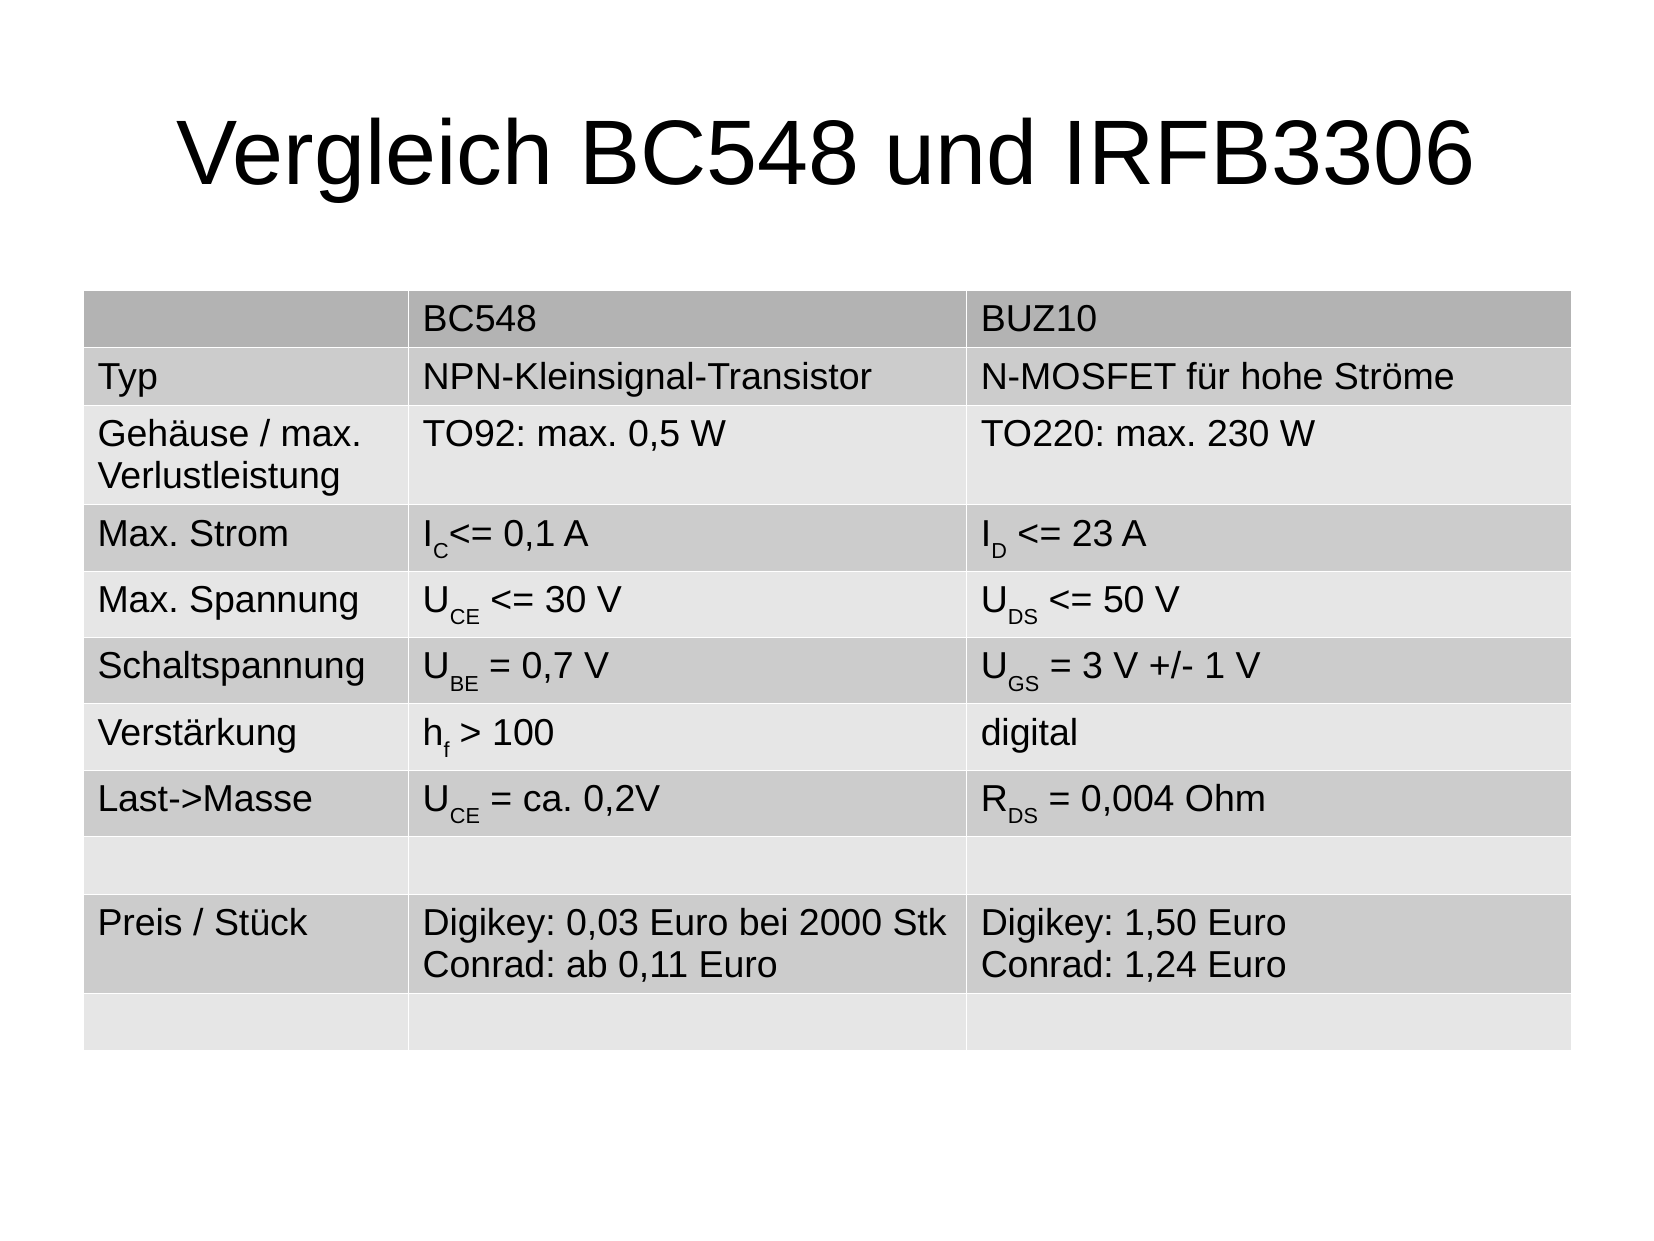

# Vergleich BC548 und IRFB3306
| | BC548 | BUZ10 |
| --- | --- | --- |
| Typ | NPN-Kleinsignal-Transistor | N-MOSFET für hohe Ströme |
| Gehäuse / max. Verlustleistung | TO92: max. 0,5 W | TO220: max. 230 W |
| Max. Strom | IC<= 0,1 A | ID <= 23 A |
| Max. Spannung | UCE <= 30 V | UDS <= 50 V |
| Schaltspannung | UBE = 0,7 V | UGS = 3 V +/- 1 V |
| Verstärkung | hf > 100 | digital |
| Last->Masse | UCE = ca. 0,2V | RDS = 0,004 Ohm |
| | | |
| Preis / Stück | Digikey: 0,03 Euro bei 2000 Stk Conrad: ab 0,11 Euro | Digikey: 1,50 Euro Conrad: 1,24 Euro |
| | | |